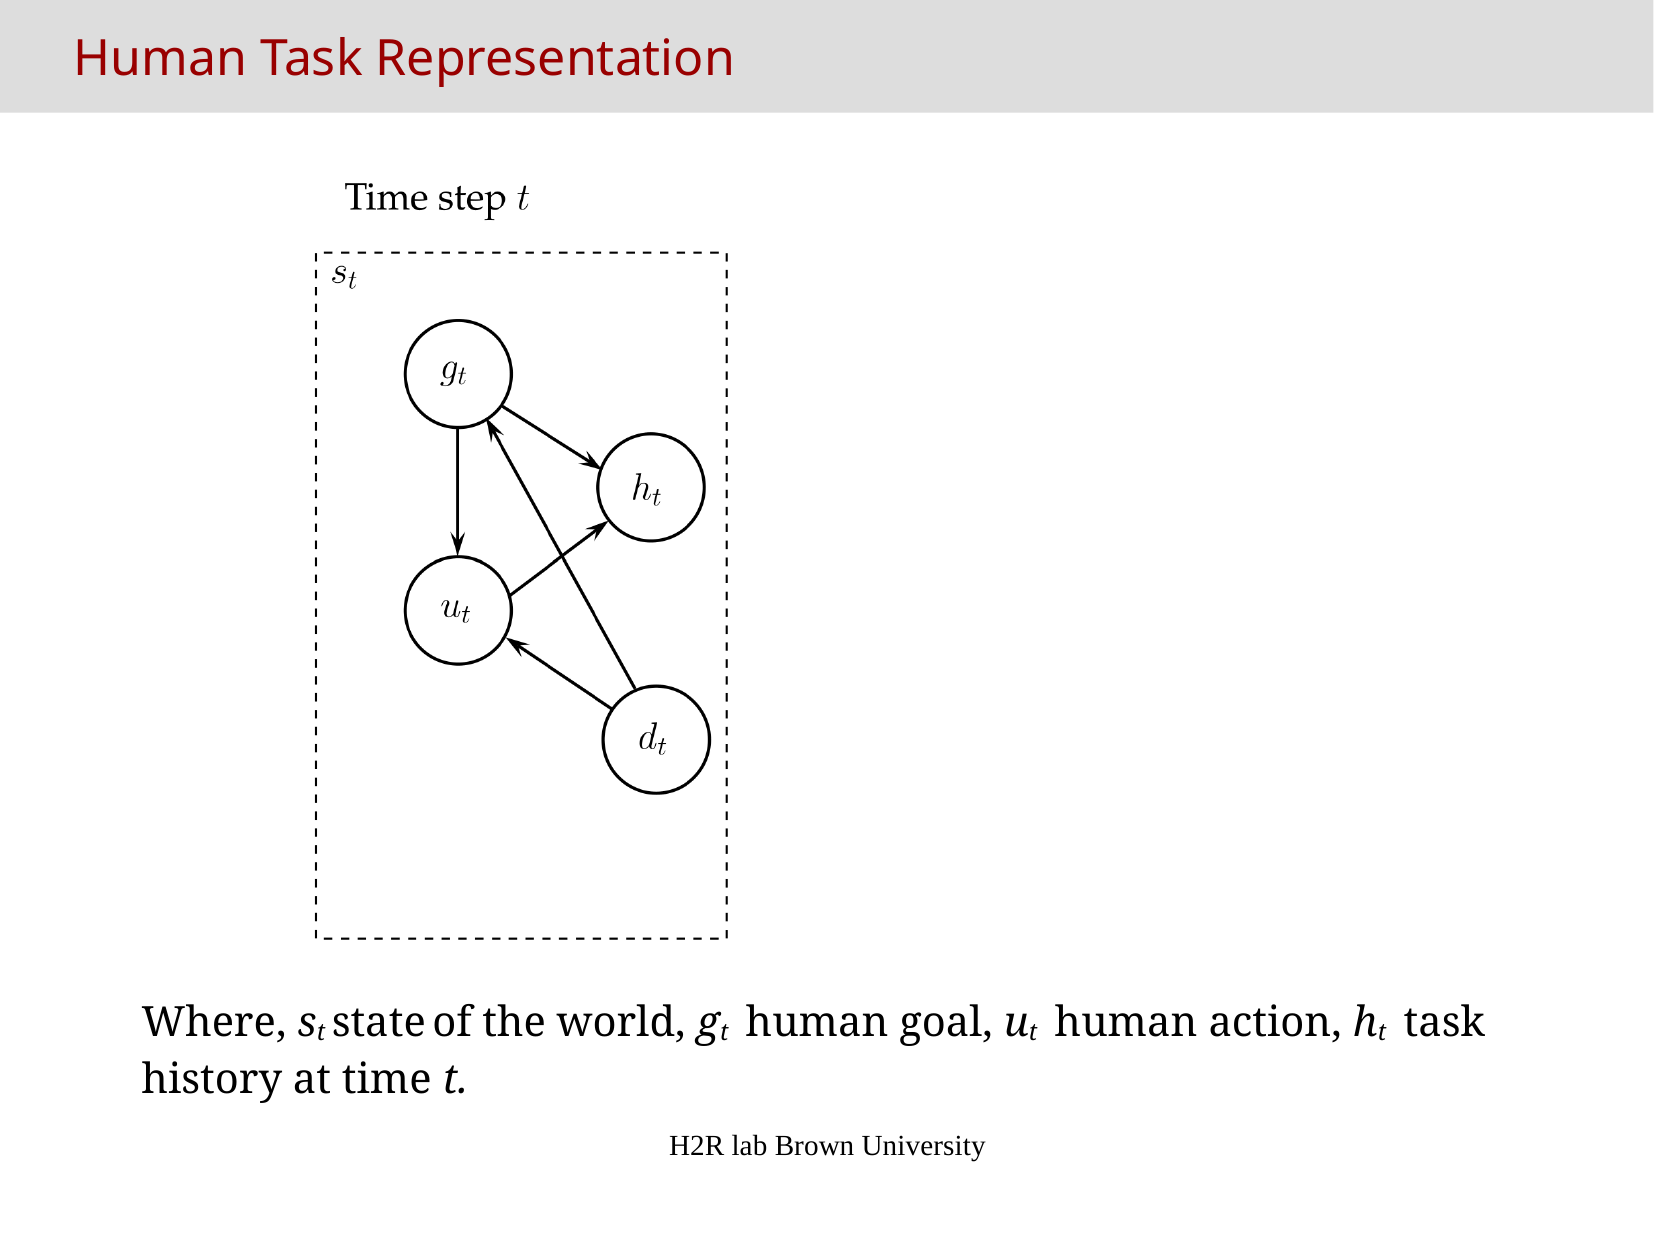

# Human Task Representation
Where, st state of the world, gt human goal, ut human action, ht task history at time t.
H2R lab Brown University